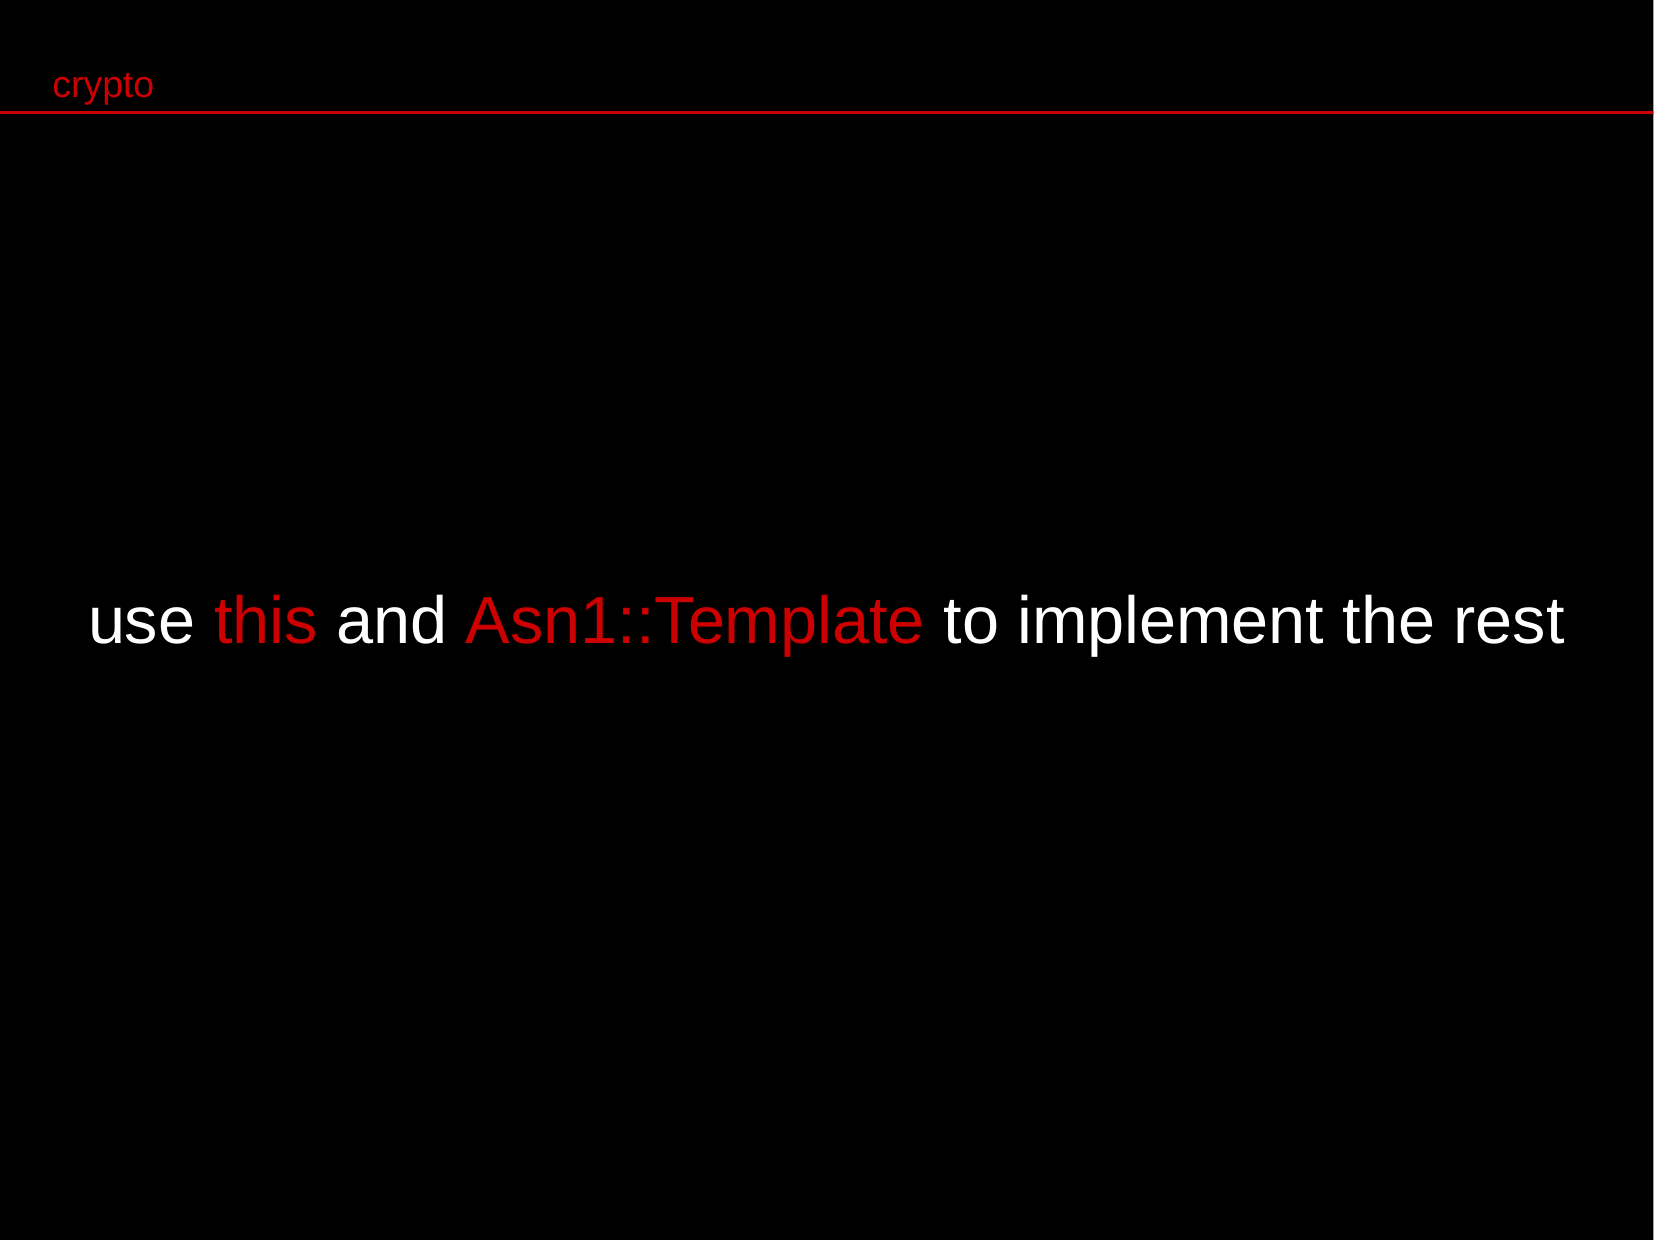

# use this and Asn1::Template to implement the rest
crypto